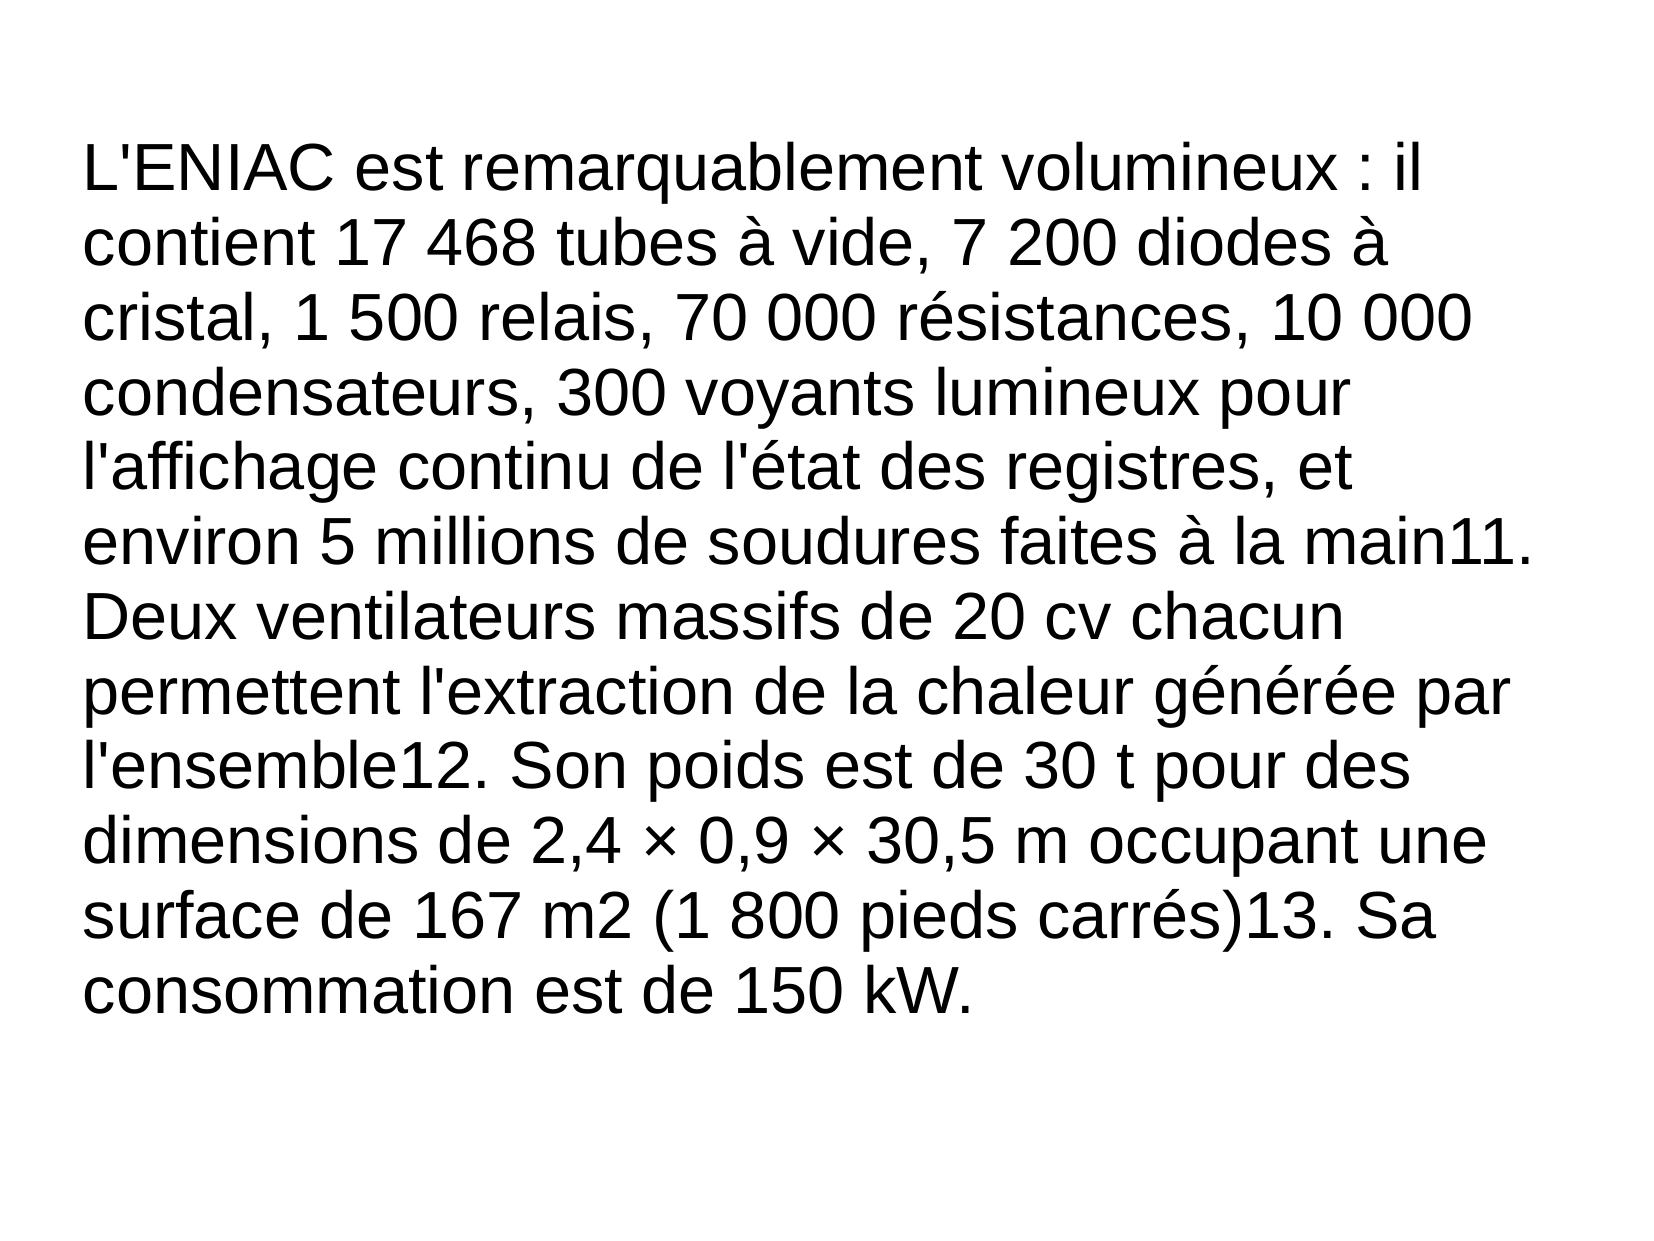

# L'ENIAC est remarquablement volumineux : il contient 17 468 tubes à vide, 7 200 diodes à cristal, 1 500 relais, 70 000 résistances, 10 000 condensateurs, 300 voyants lumineux pour l'affichage continu de l'état des registres, et environ 5 millions de soudures faites à la main11. Deux ventilateurs massifs de 20 cv chacun permettent l'extraction de la chaleur générée par l'ensemble12. Son poids est de 30 t pour des dimensions de 2,4 × 0,9 × 30,5 m occupant une surface de 167 m2 (1 800 pieds carrés)13. Sa consommation est de 150 kW.